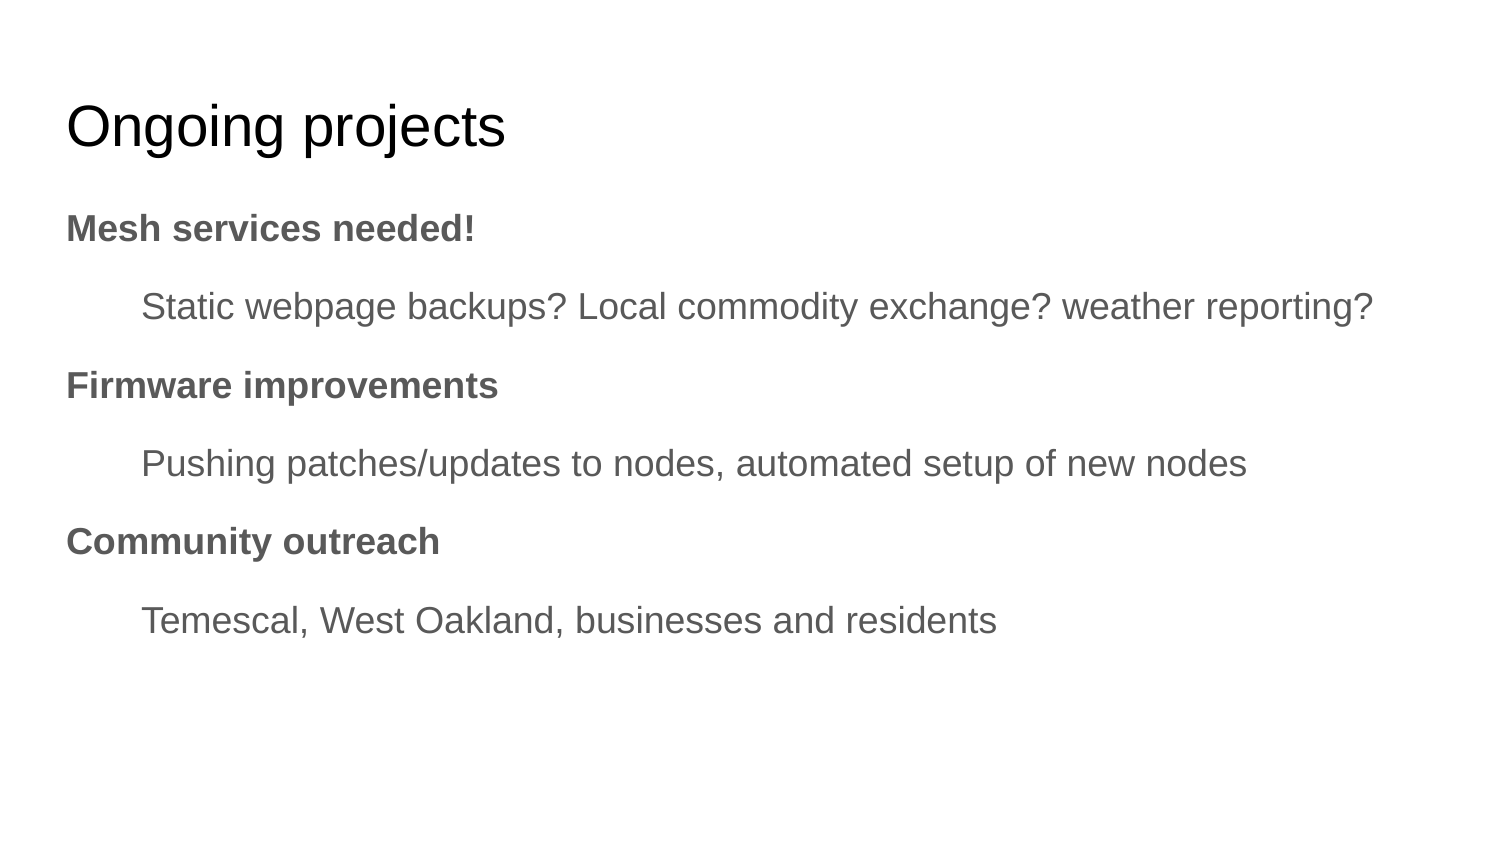

# Ongoing projects
Mesh services needed!
	Static webpage backups? Local commodity exchange? weather reporting?
Firmware improvements
	Pushing patches/updates to nodes, automated setup of new nodes
Community outreach
	Temescal, West Oakland, businesses and residents